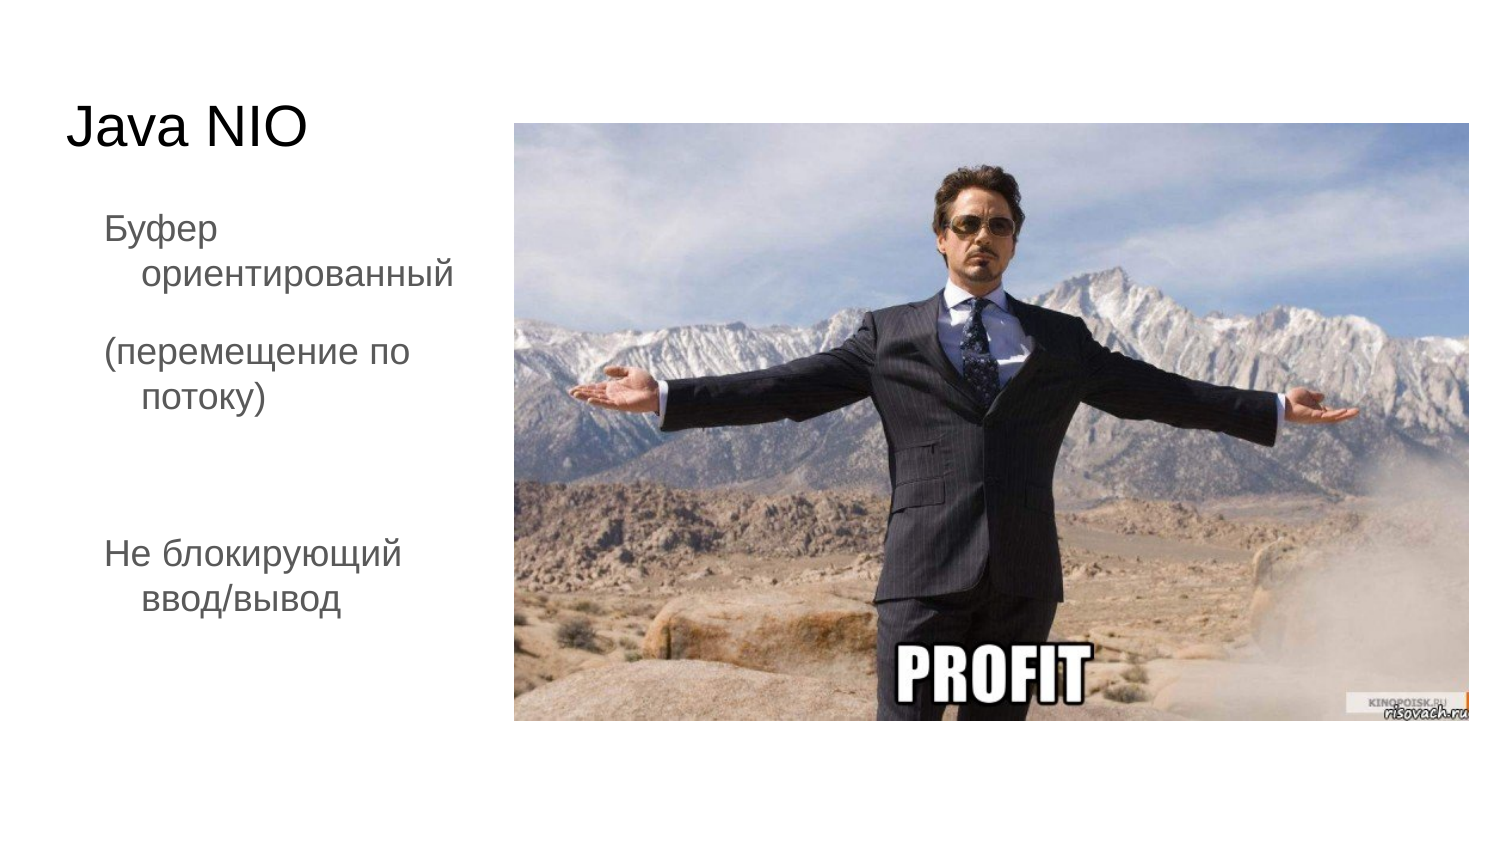

# Java NIO
Буфер ориентированный
(перемещение по потоку)
Не блокирующий ввод/вывод